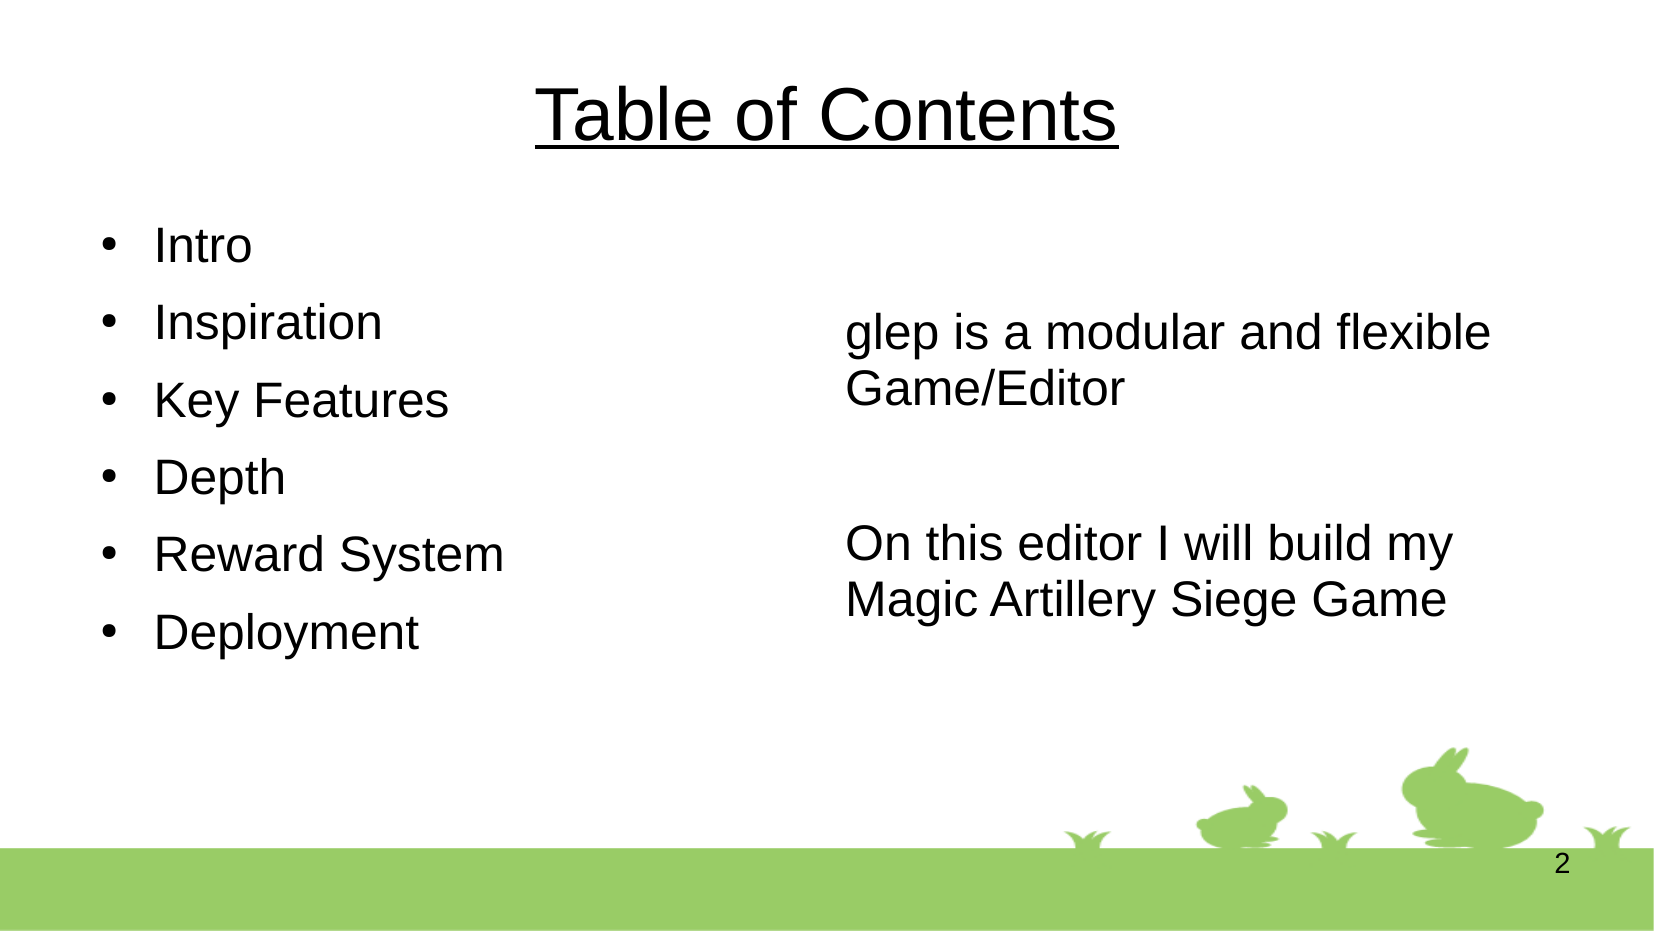

# Table of Contents
Intro
Inspiration
Key Features
Depth
Reward System
Deployment
glep is a modular and flexible Game/Editor
On this editor I will build my Magic Artillery Siege Game
2